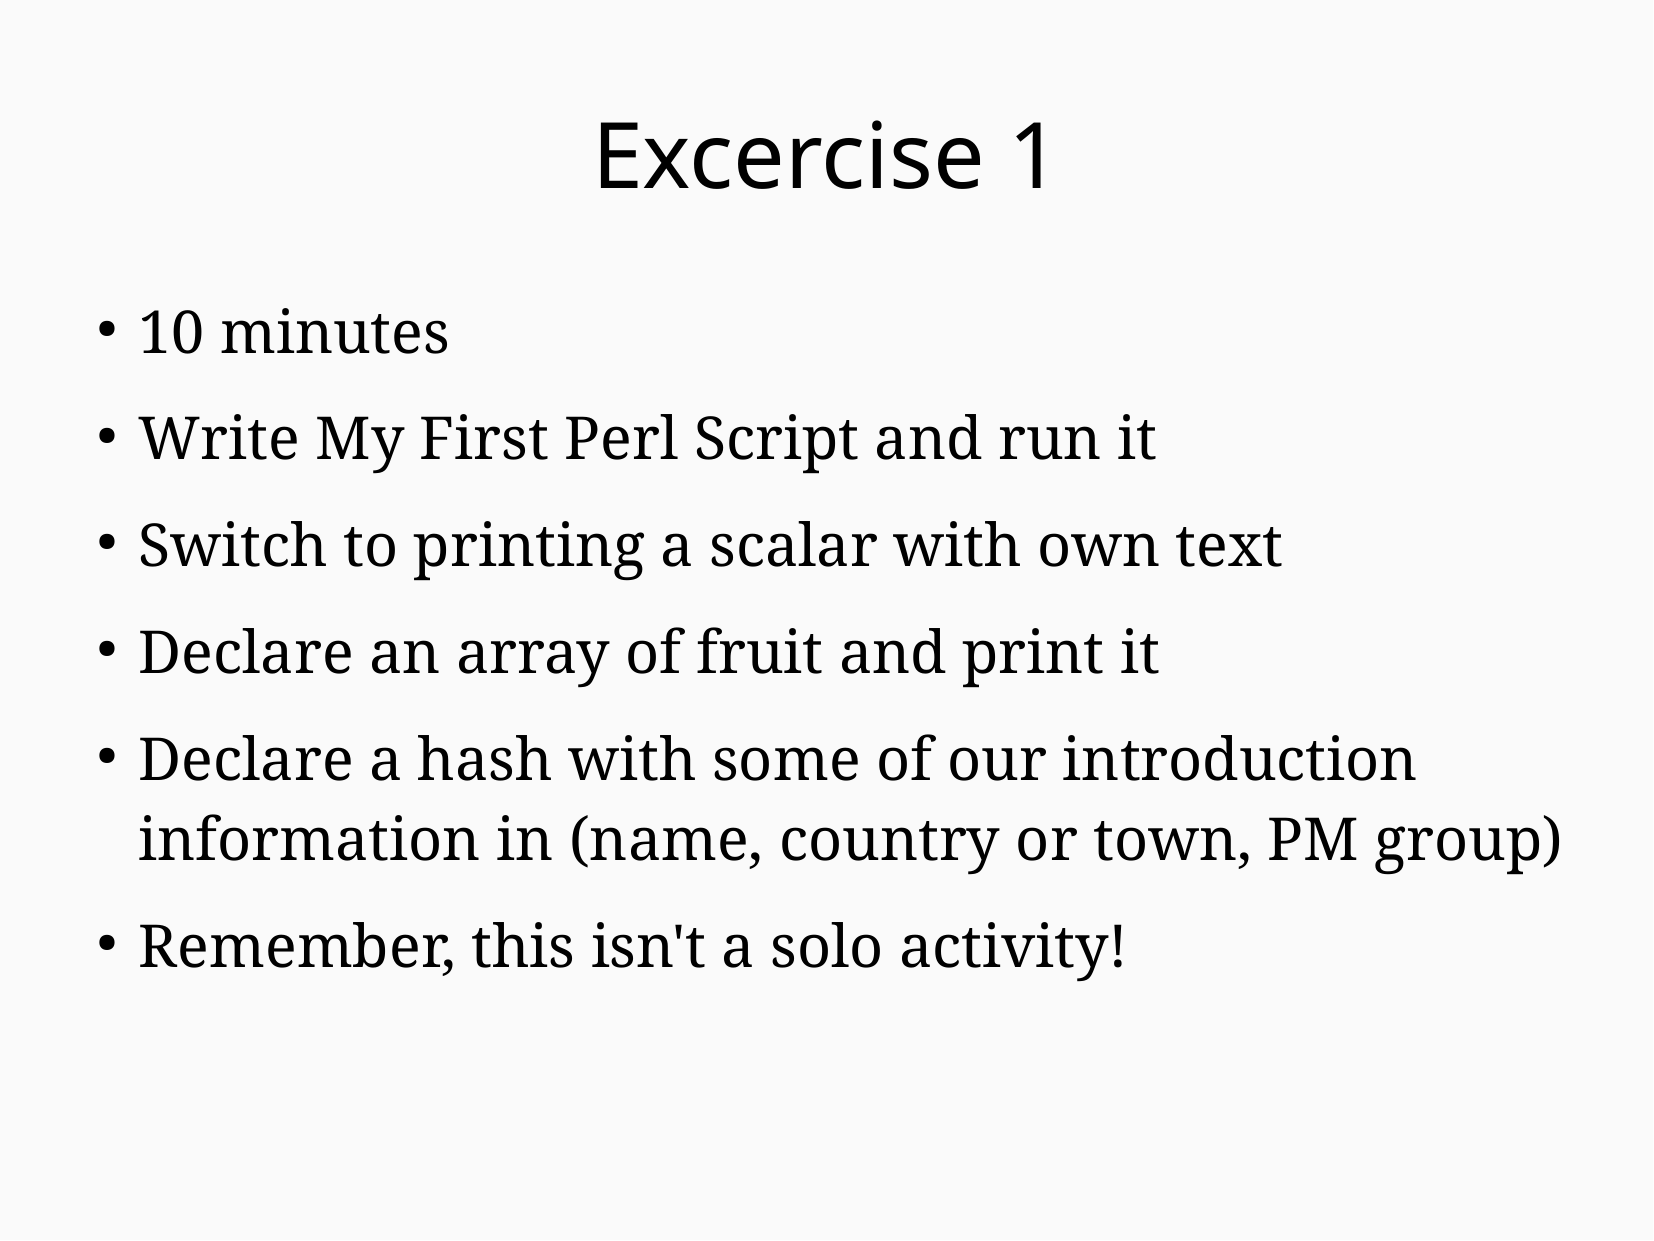

# Excercise 1
10 minutes
Write My First Perl Script and run it
Switch to printing a scalar with own text
Declare an array of fruit and print it
Declare a hash with some of our introduction information in (name, country or town, PM group)
Remember, this isn't a solo activity!